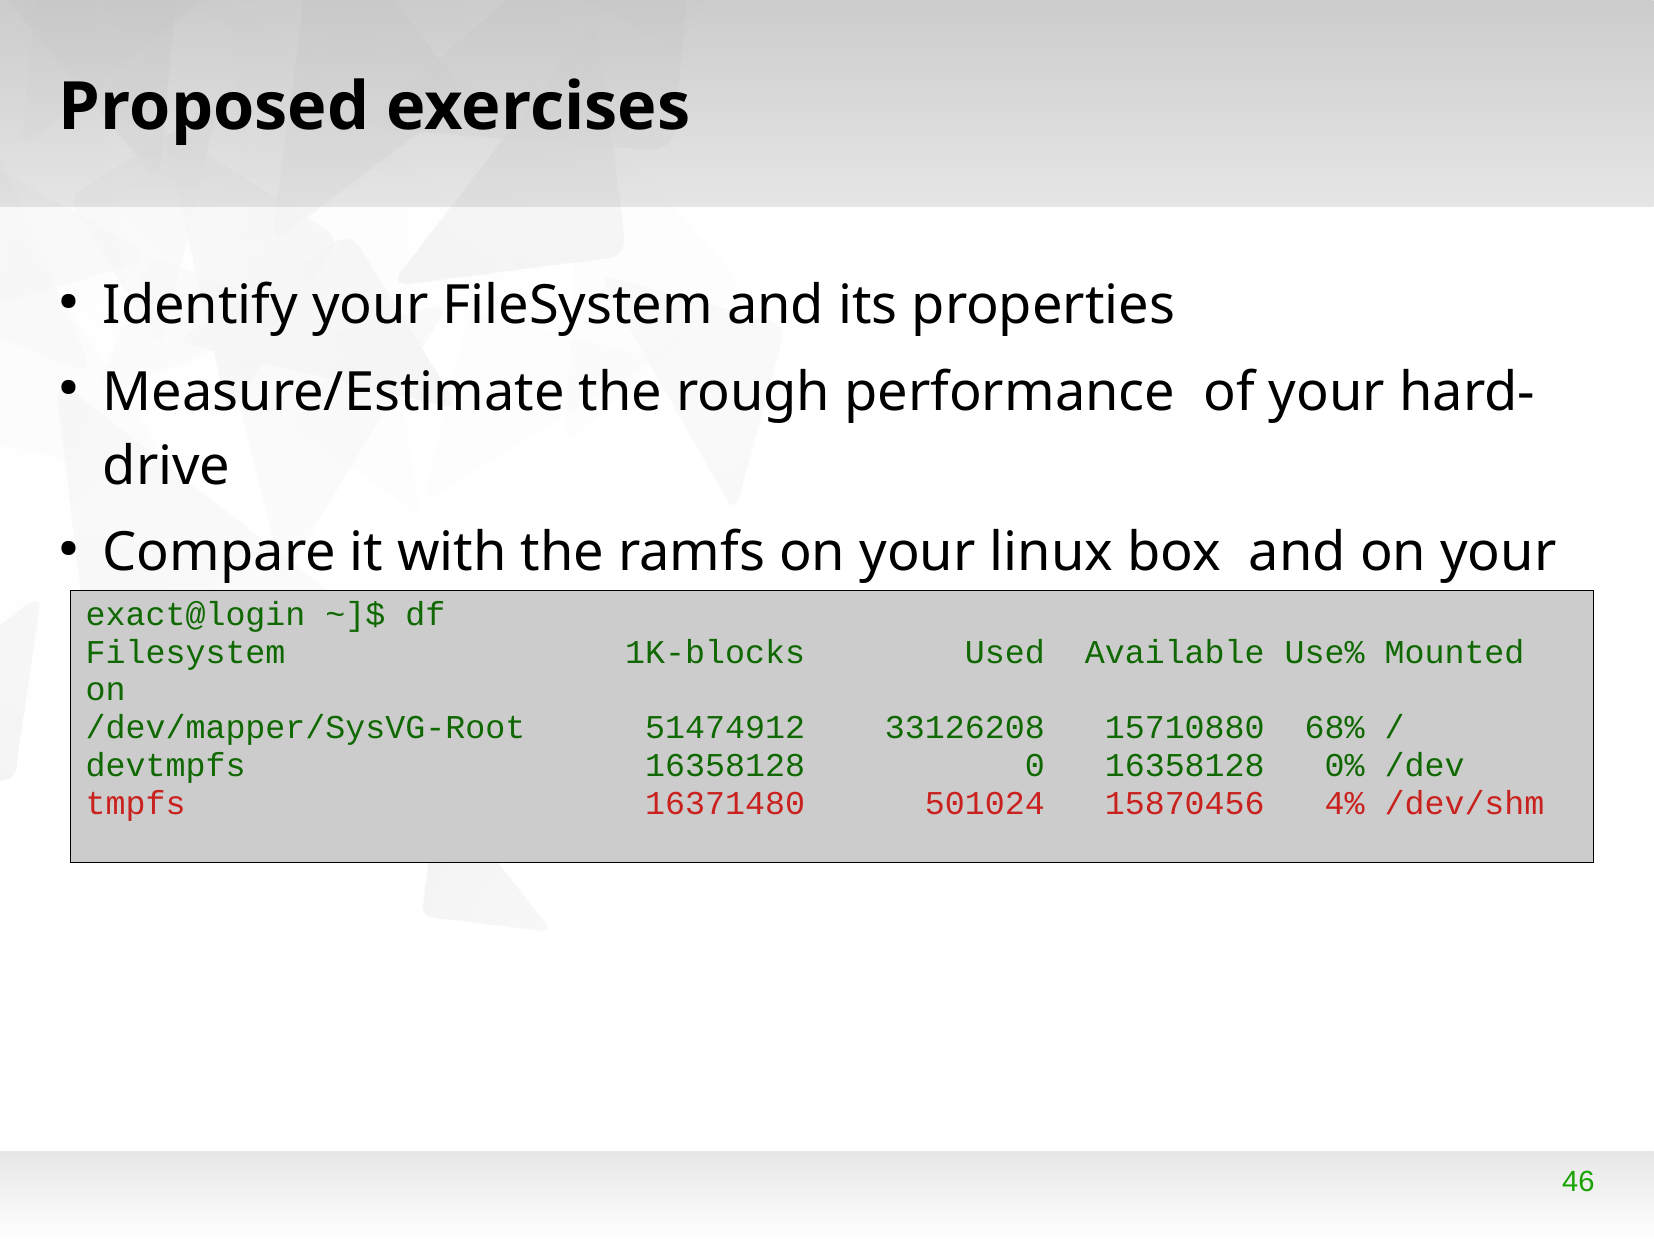

# Proposed exercises
Identify your FileSystem and its properties
Measure/Estimate the rough performance of your hard-drive
Compare it with the ramfs on your linux box and on your cluster system
exact@login ~]$ df
Filesystem 1K-blocks Used Available Use% Mounted on
/dev/mapper/SysVG-Root 51474912 33126208 15710880 68% /
devtmpfs 16358128 0 16358128 0% /dev
tmpfs 16371480 501024 15870456 4% /dev/shm
46